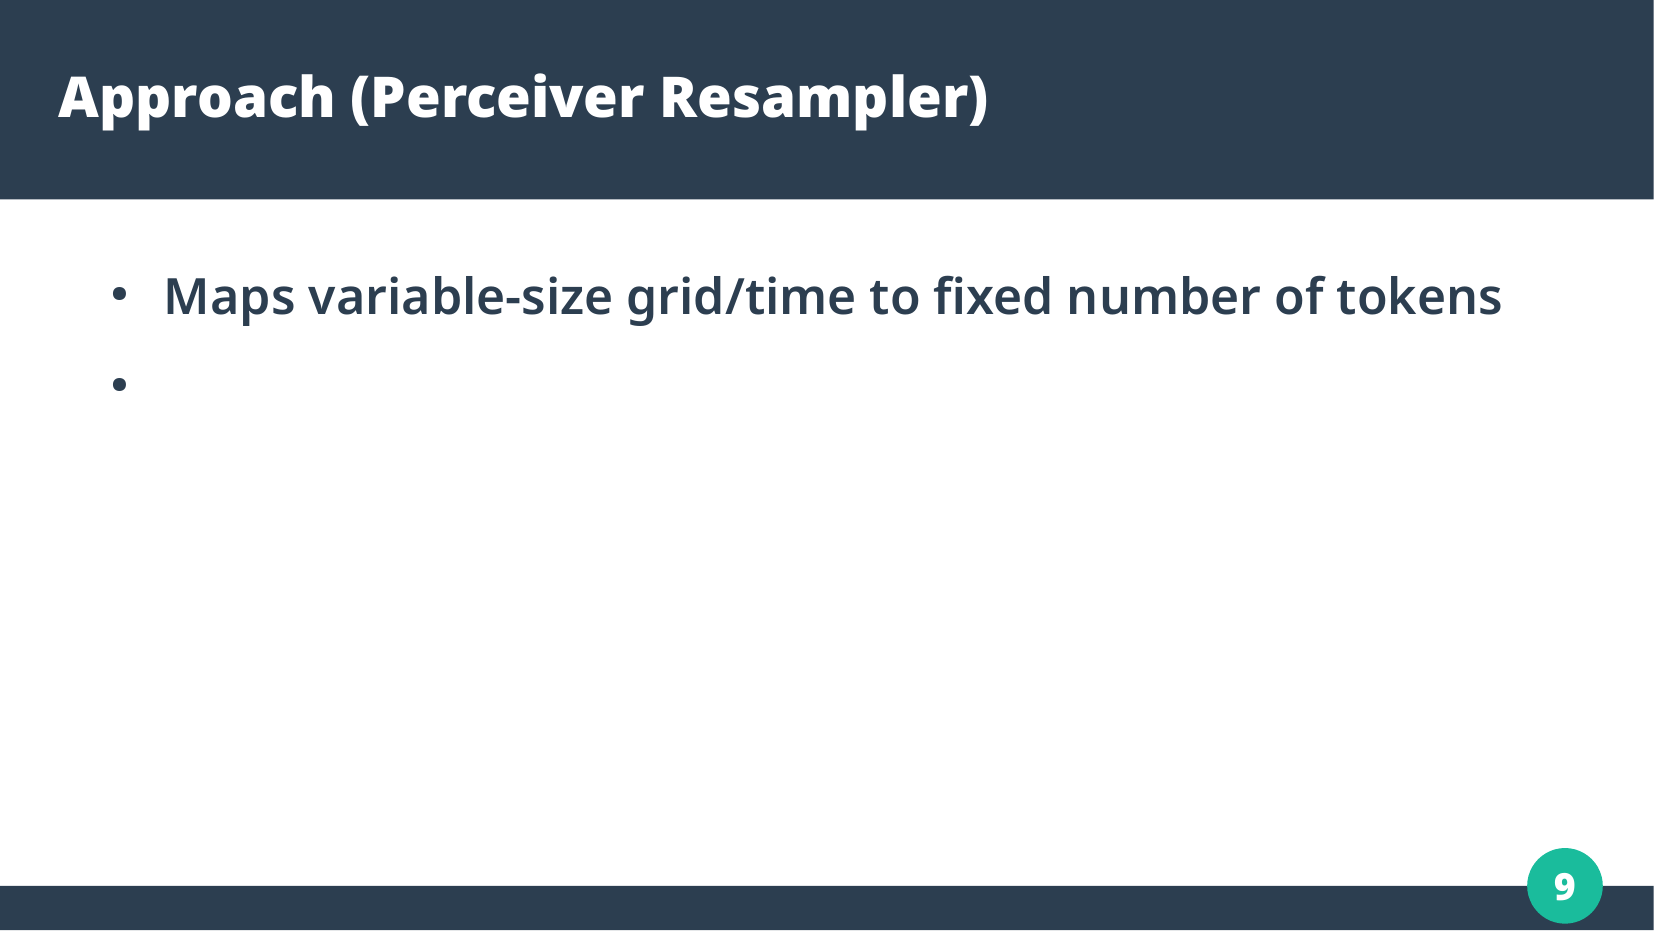

# Approach (Perceiver Resampler)
Maps variable-size grid/time to fixed number of tokens